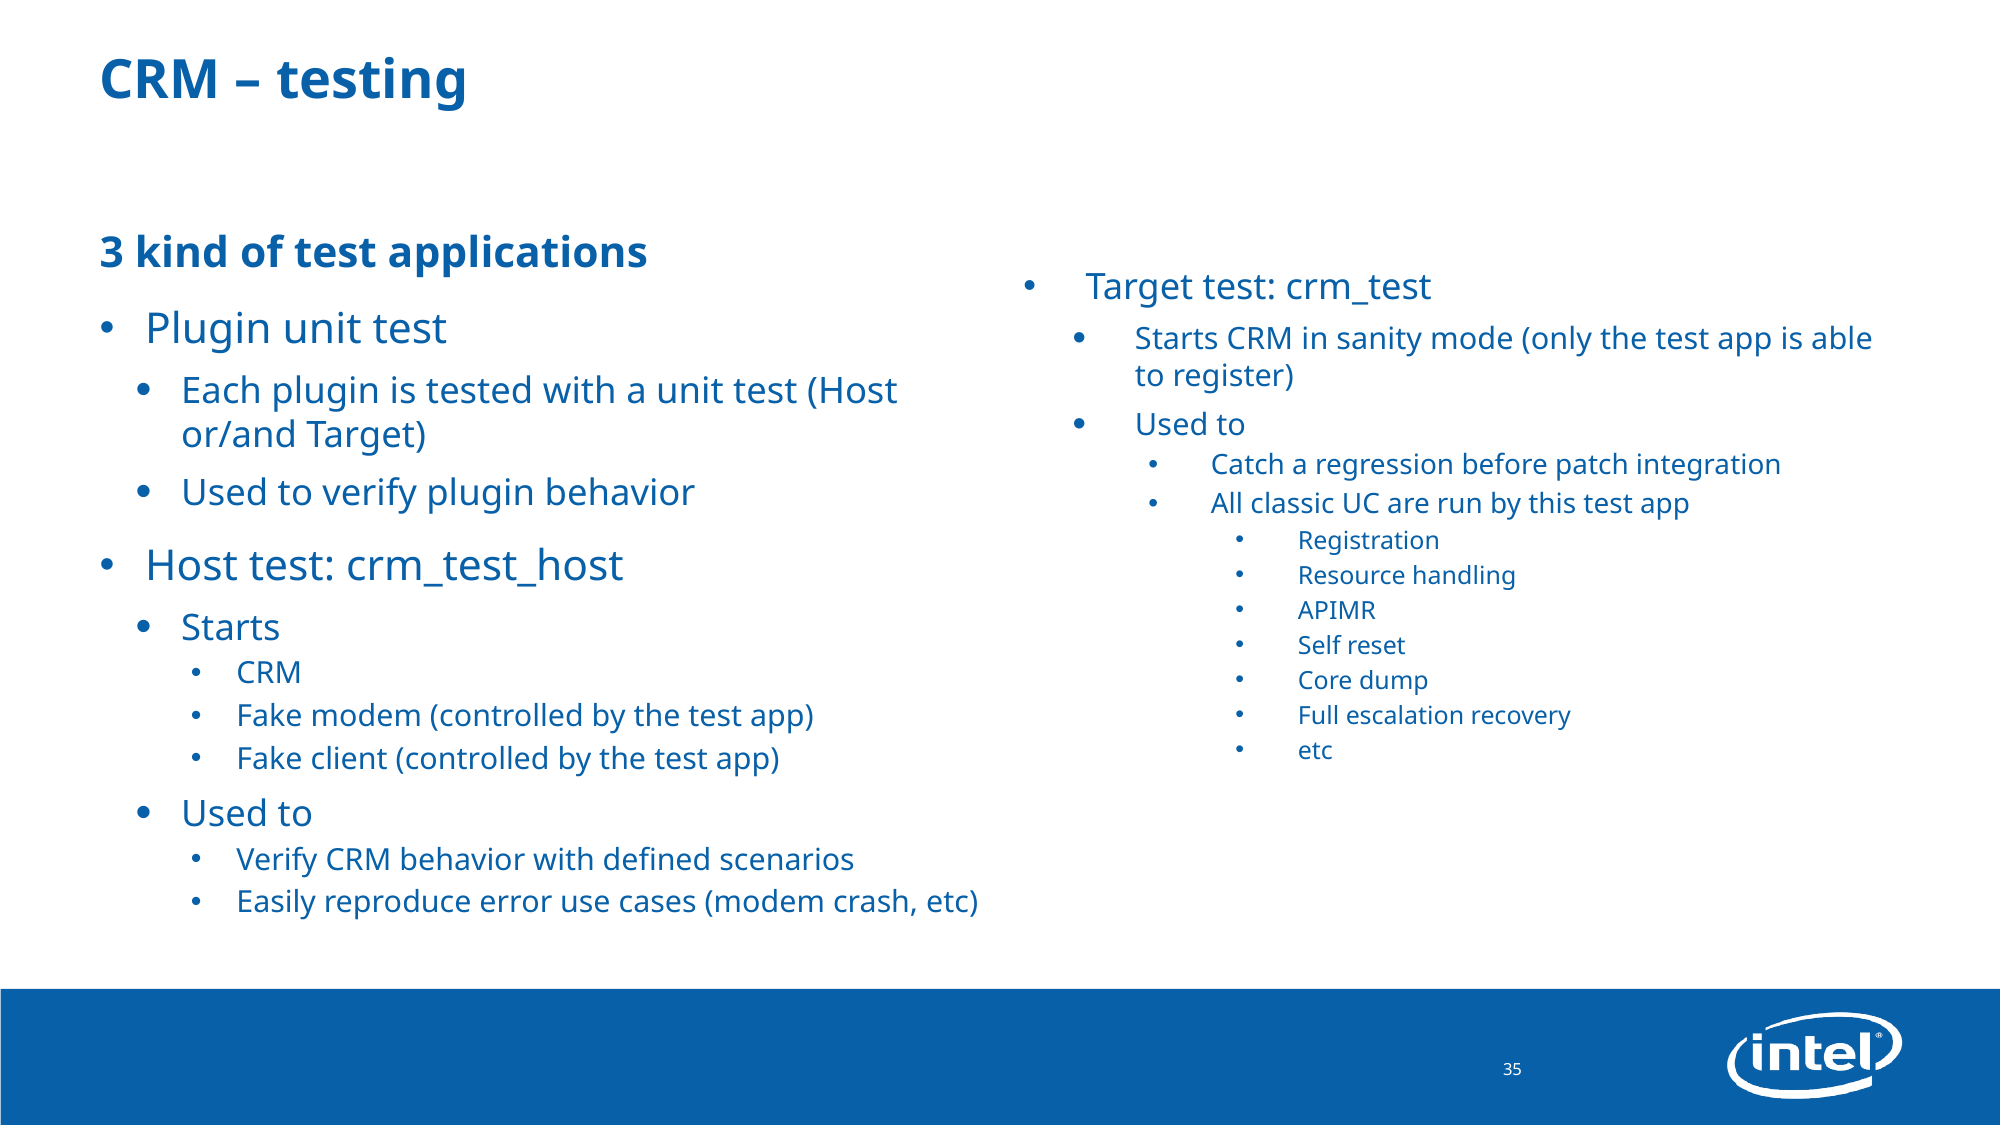

# CRM – testing
3 kind of test applications
Plugin unit test
Each plugin is tested with a unit test (Host or/and Target)
Used to verify plugin behavior
Host test: crm_test_host
Starts
CRM
Fake modem (controlled by the test app)
Fake client (controlled by the test app)
Used to
Verify CRM behavior with defined scenarios
Easily reproduce error use cases (modem crash, etc)
Target test: crm_test
Starts CRM in sanity mode (only the test app is able to register)
Used to
Catch a regression before patch integration
All classic UC are run by this test app
Registration
Resource handling
APIMR
Self reset
Core dump
Full escalation recovery
etc